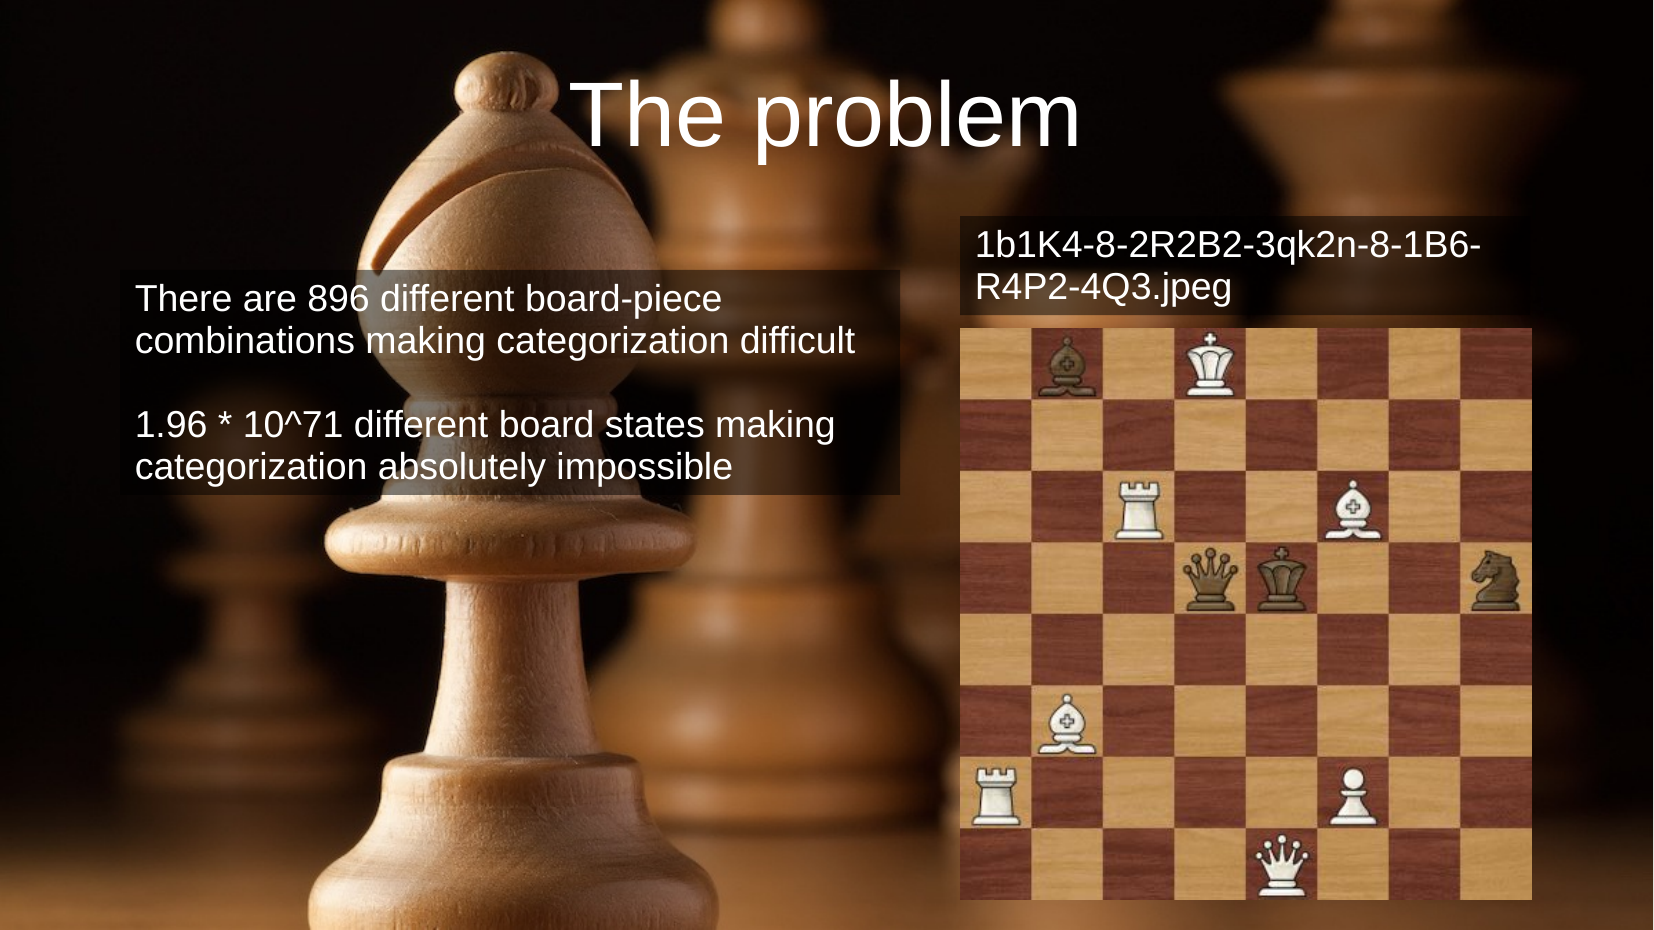

# The problem
1b1K4-8-2R2B2-3qk2n-8-1B6-R4P2-4Q3.jpeg
There are 896 different board-piece combinations making categorization difficult
1.96 * 10^71 different board states making categorization absolutely impossible